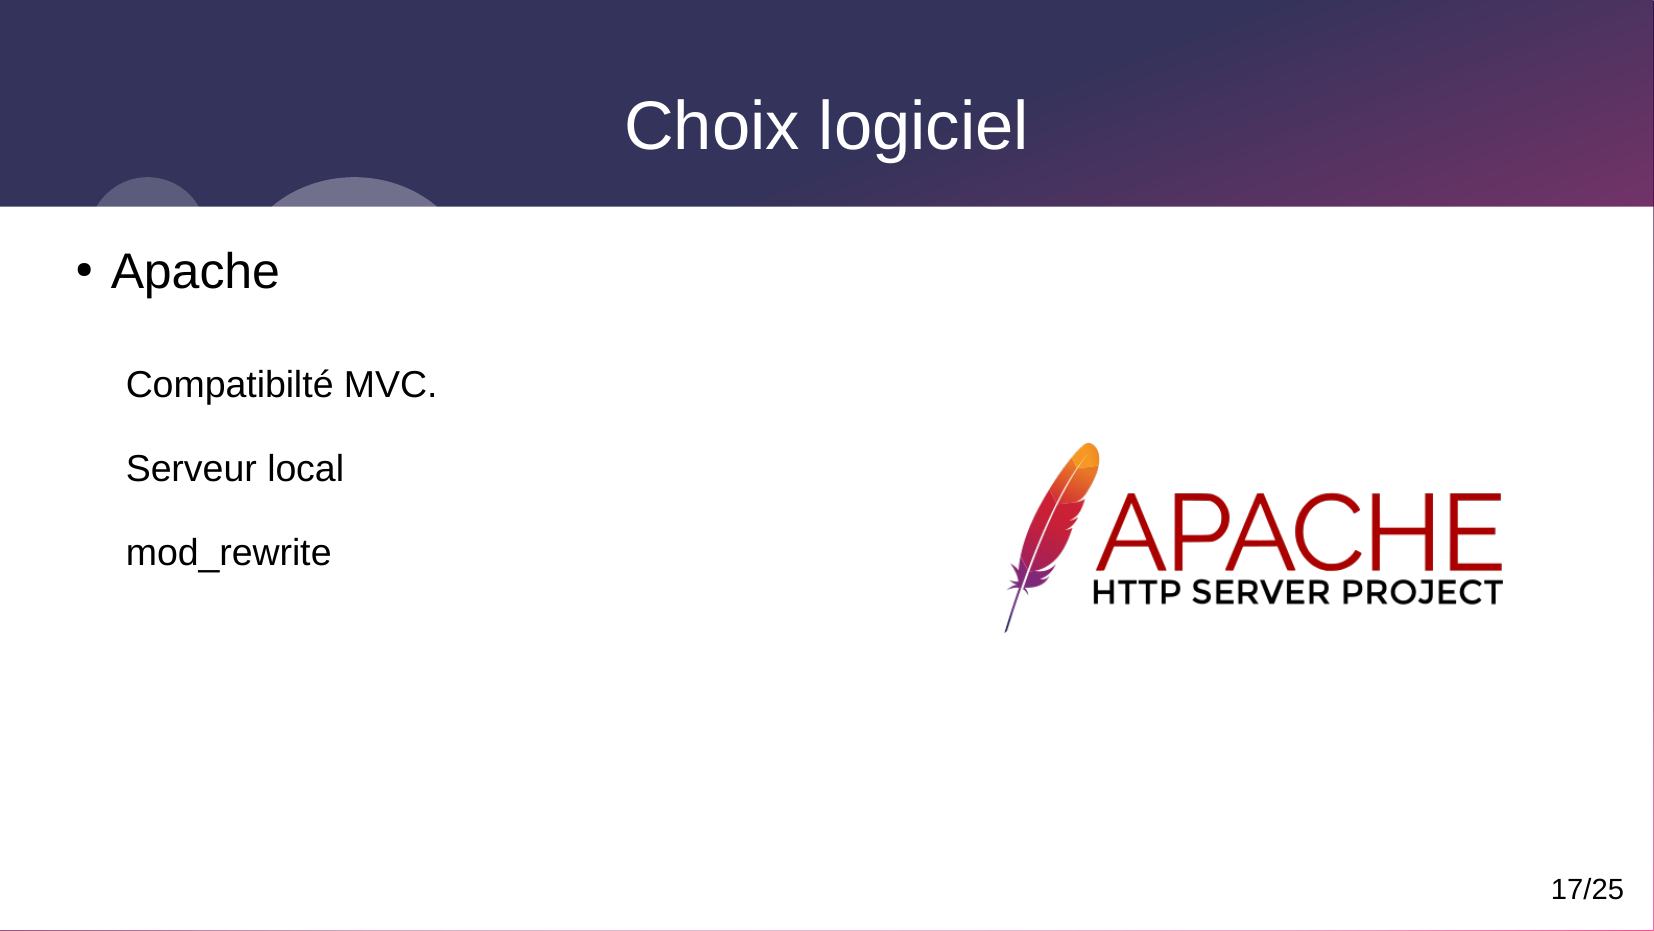

# Choix logiciel
Apache
Compatibilté MVC.
Serveur local
mod_rewrite
17